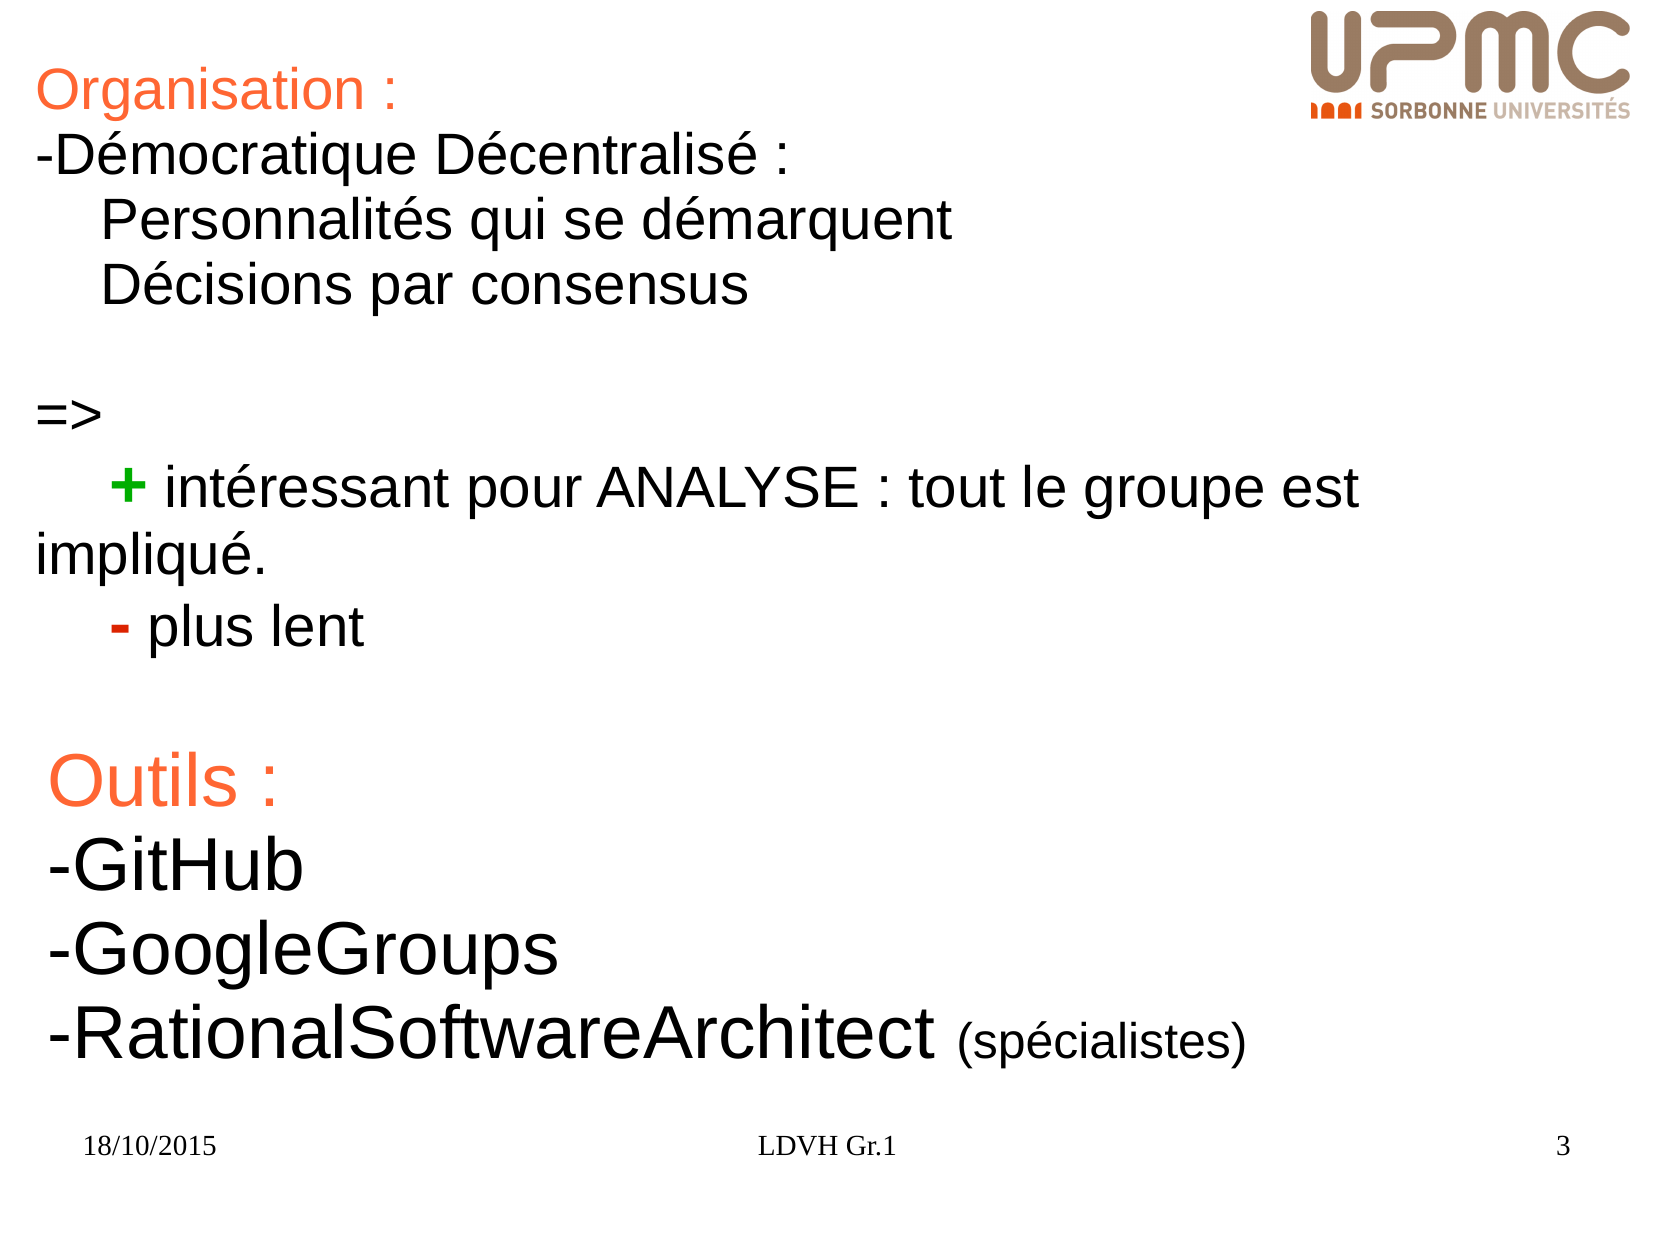

# Organisation : -Démocratique Décentralisé : Personnalités qui se démarquent Décisions par consensus => + intéressant pour ANALYSE : tout le groupe est impliqué. - plus lent
Outils :
-GitHub
-GoogleGroups
-RationalSoftwareArchitect (spécialistes)
18/10/2015
LDVH Gr.1
3